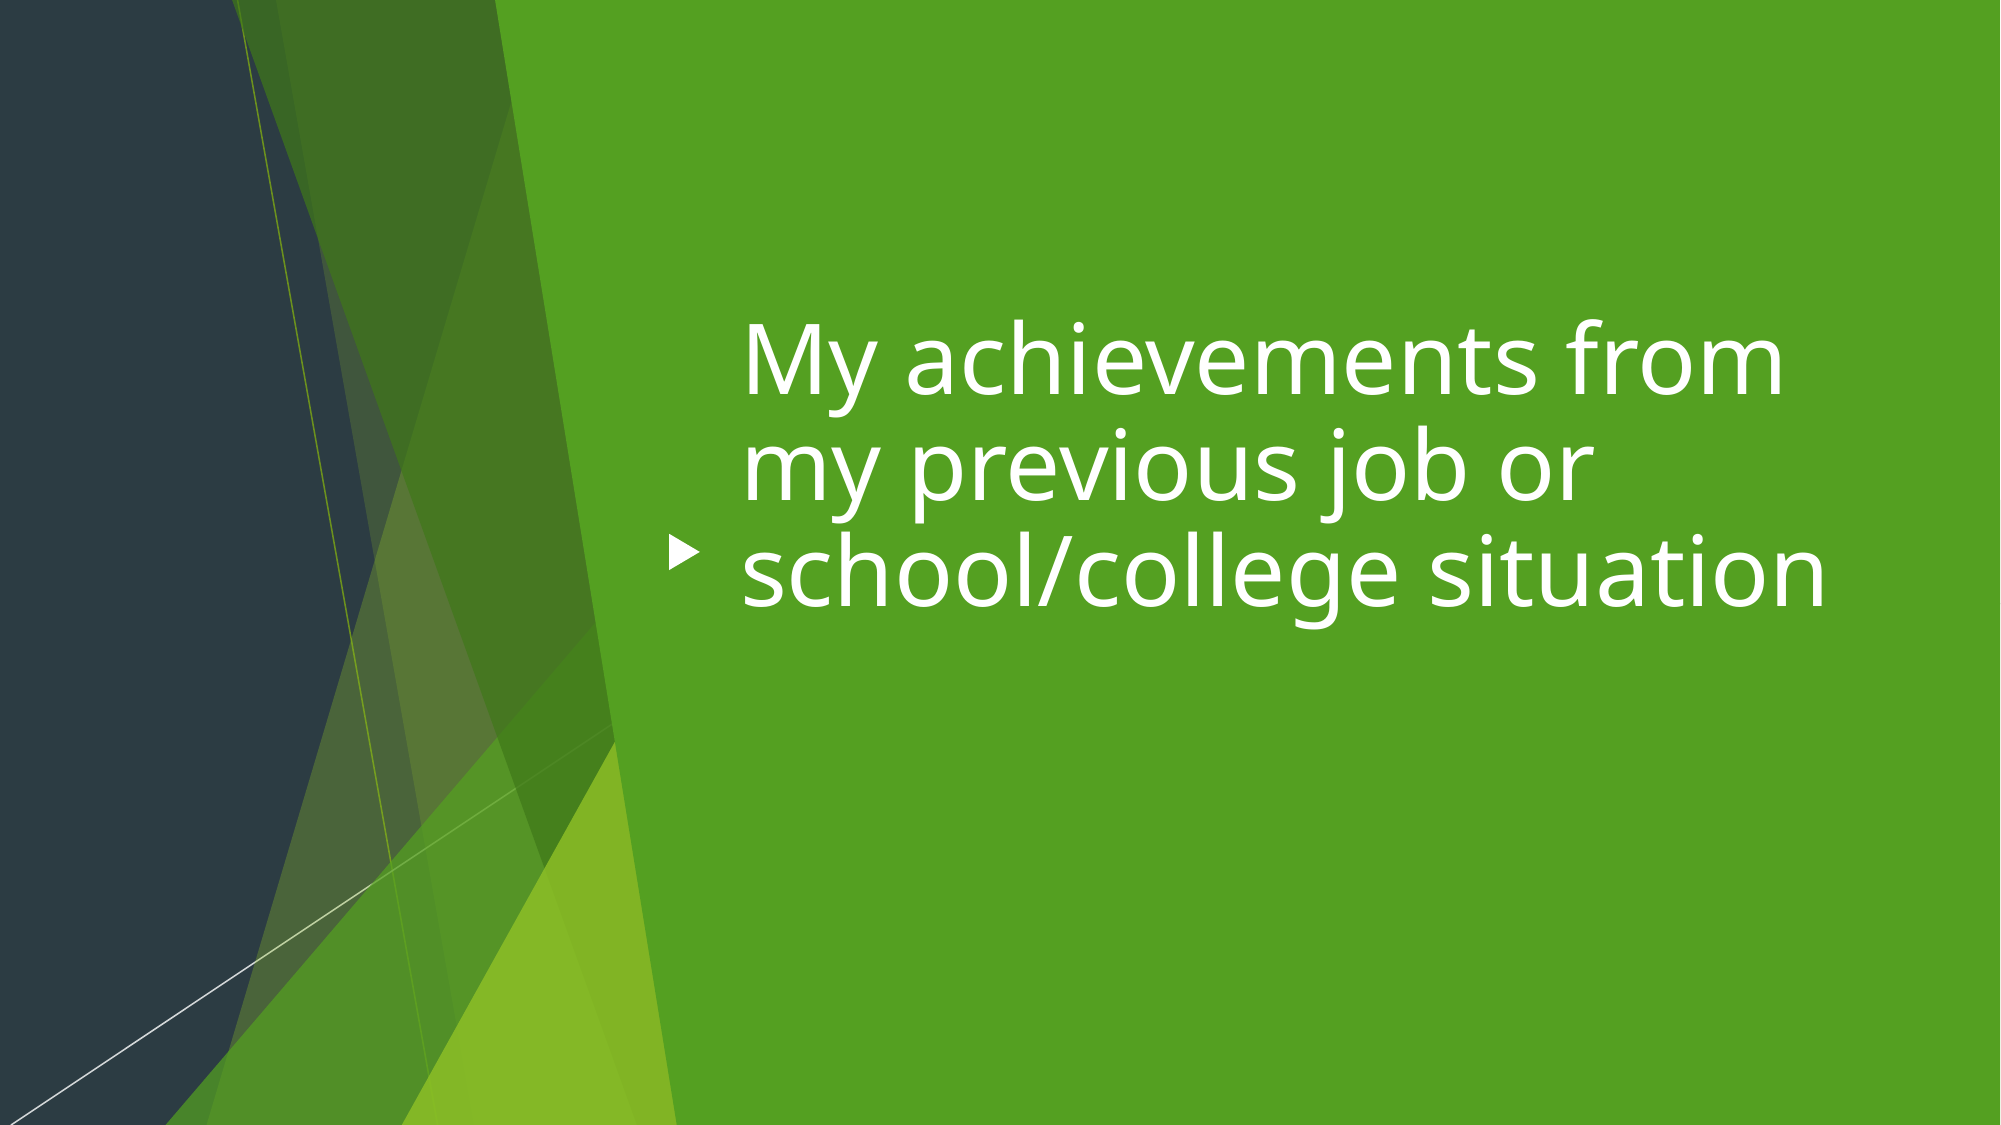

# My achievements from my previous job or school/college situation